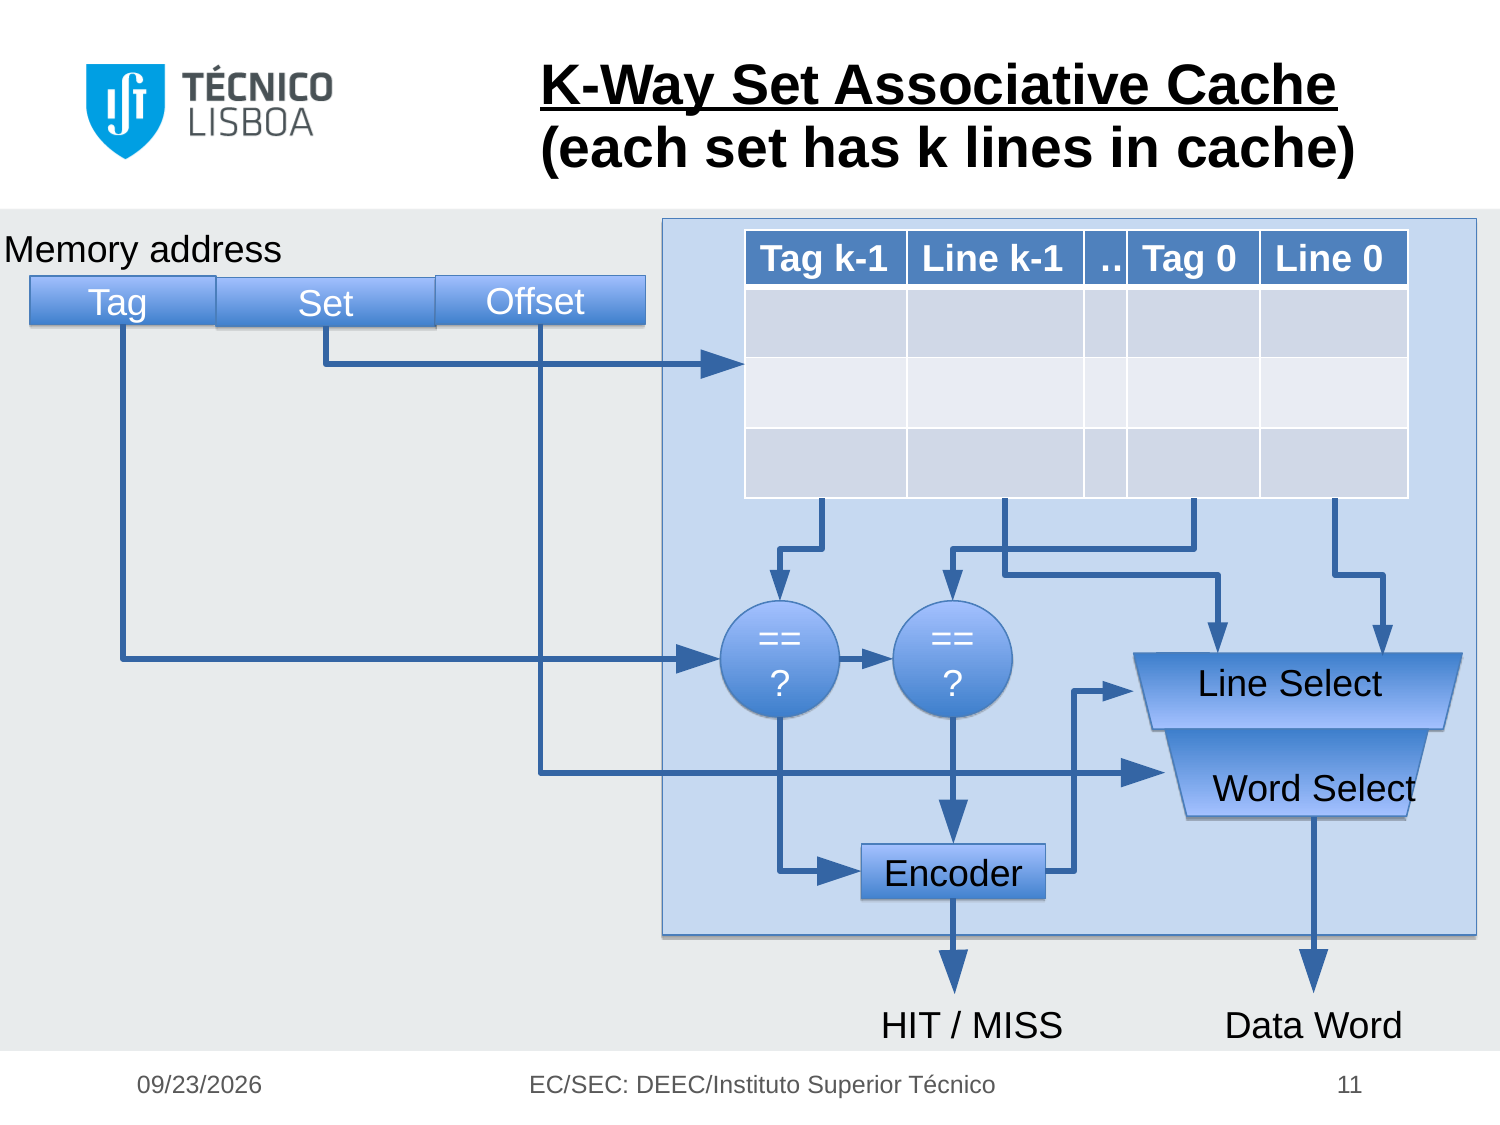

# K-Way Set Associative Cache (each set has k lines in cache)
Memory address
| Tag k-1 | Line k-1 | … | Tag 0 | Line 0 |
| --- | --- | --- | --- | --- |
| | | | | |
| | | | | |
| | | | | |
Offset
Tag
Set
==?
==?
Line Select
Word Select
Encoder
Data Word
HIT / MISS
EC/SEC: DEEC/Instituto Superior Técnico